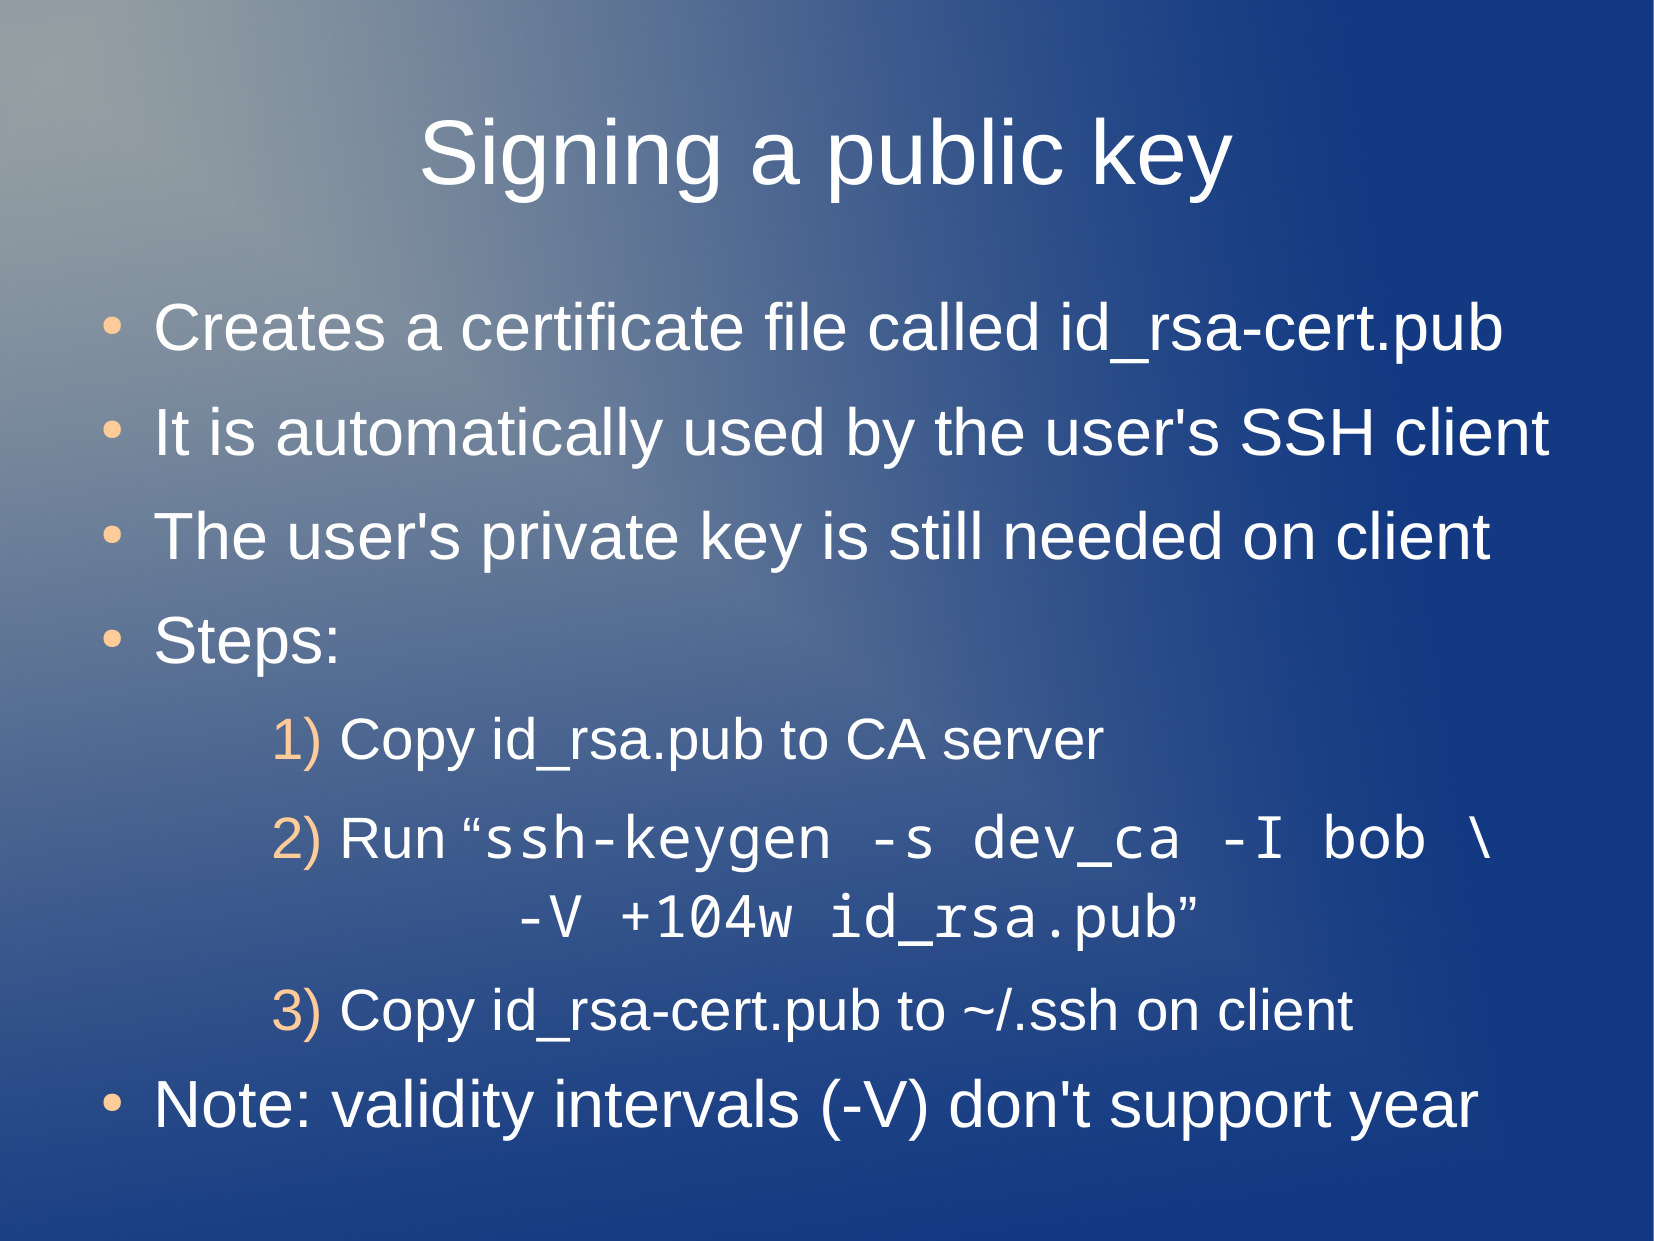

# Signing a public key
Creates a certificate file called id_rsa-cert.pub
It is automatically used by the user's SSH client
The user's private key is still needed on client
Steps:
 Copy id_rsa.pub to CA server
 Run “ssh-keygen -s dev_ca -I bob \
		-V +104w id_rsa.pub”
 Copy id_rsa-cert.pub to ~/.ssh on client
Note: validity intervals (-V) don't support year